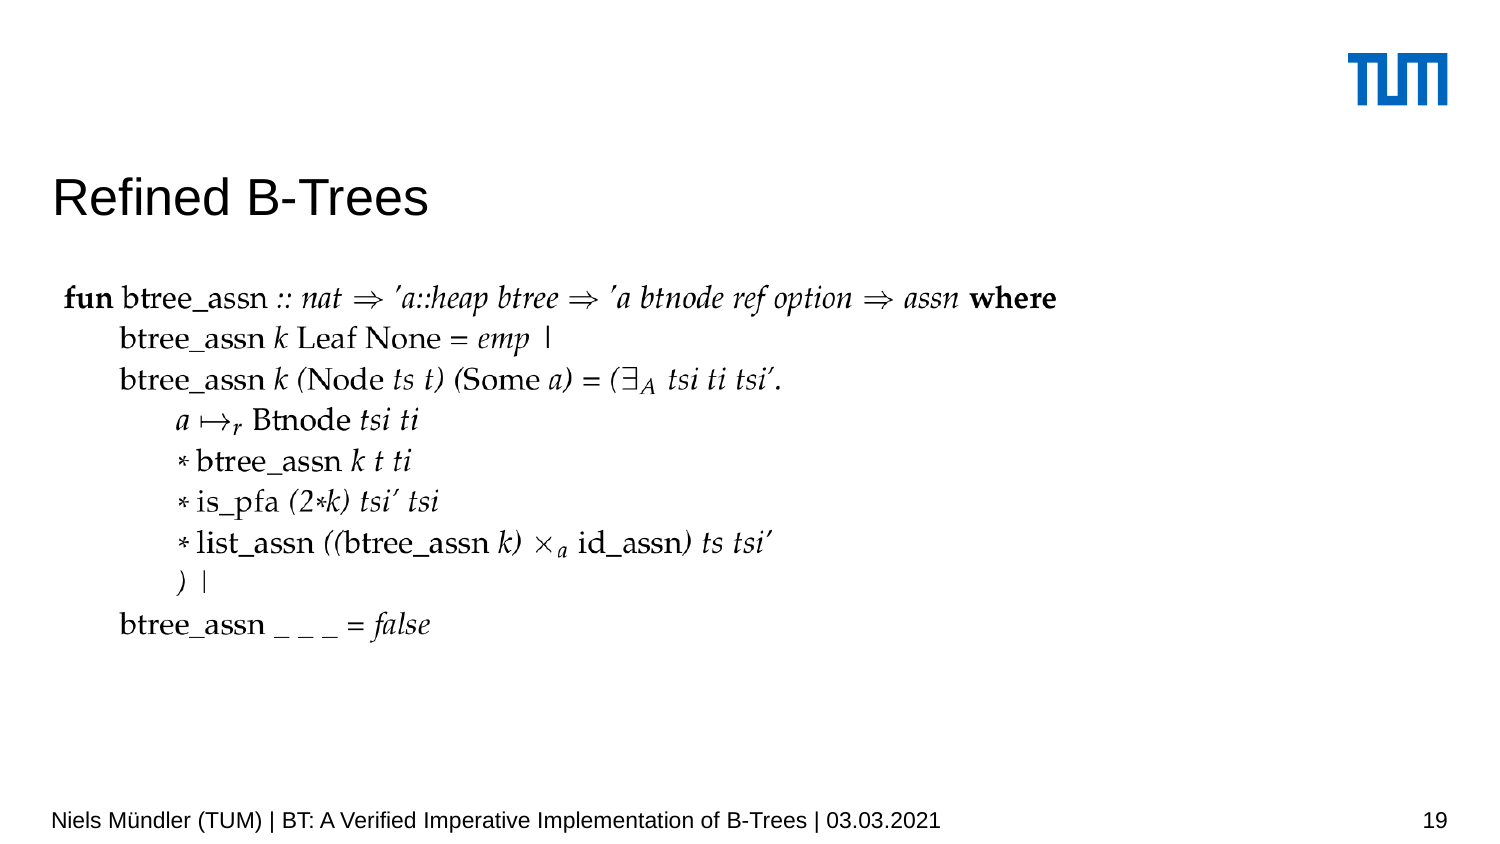

# Refined B-Trees
Niels Mündler (TUM) | BT: A Verified Imperative Implementation of B-Trees
19